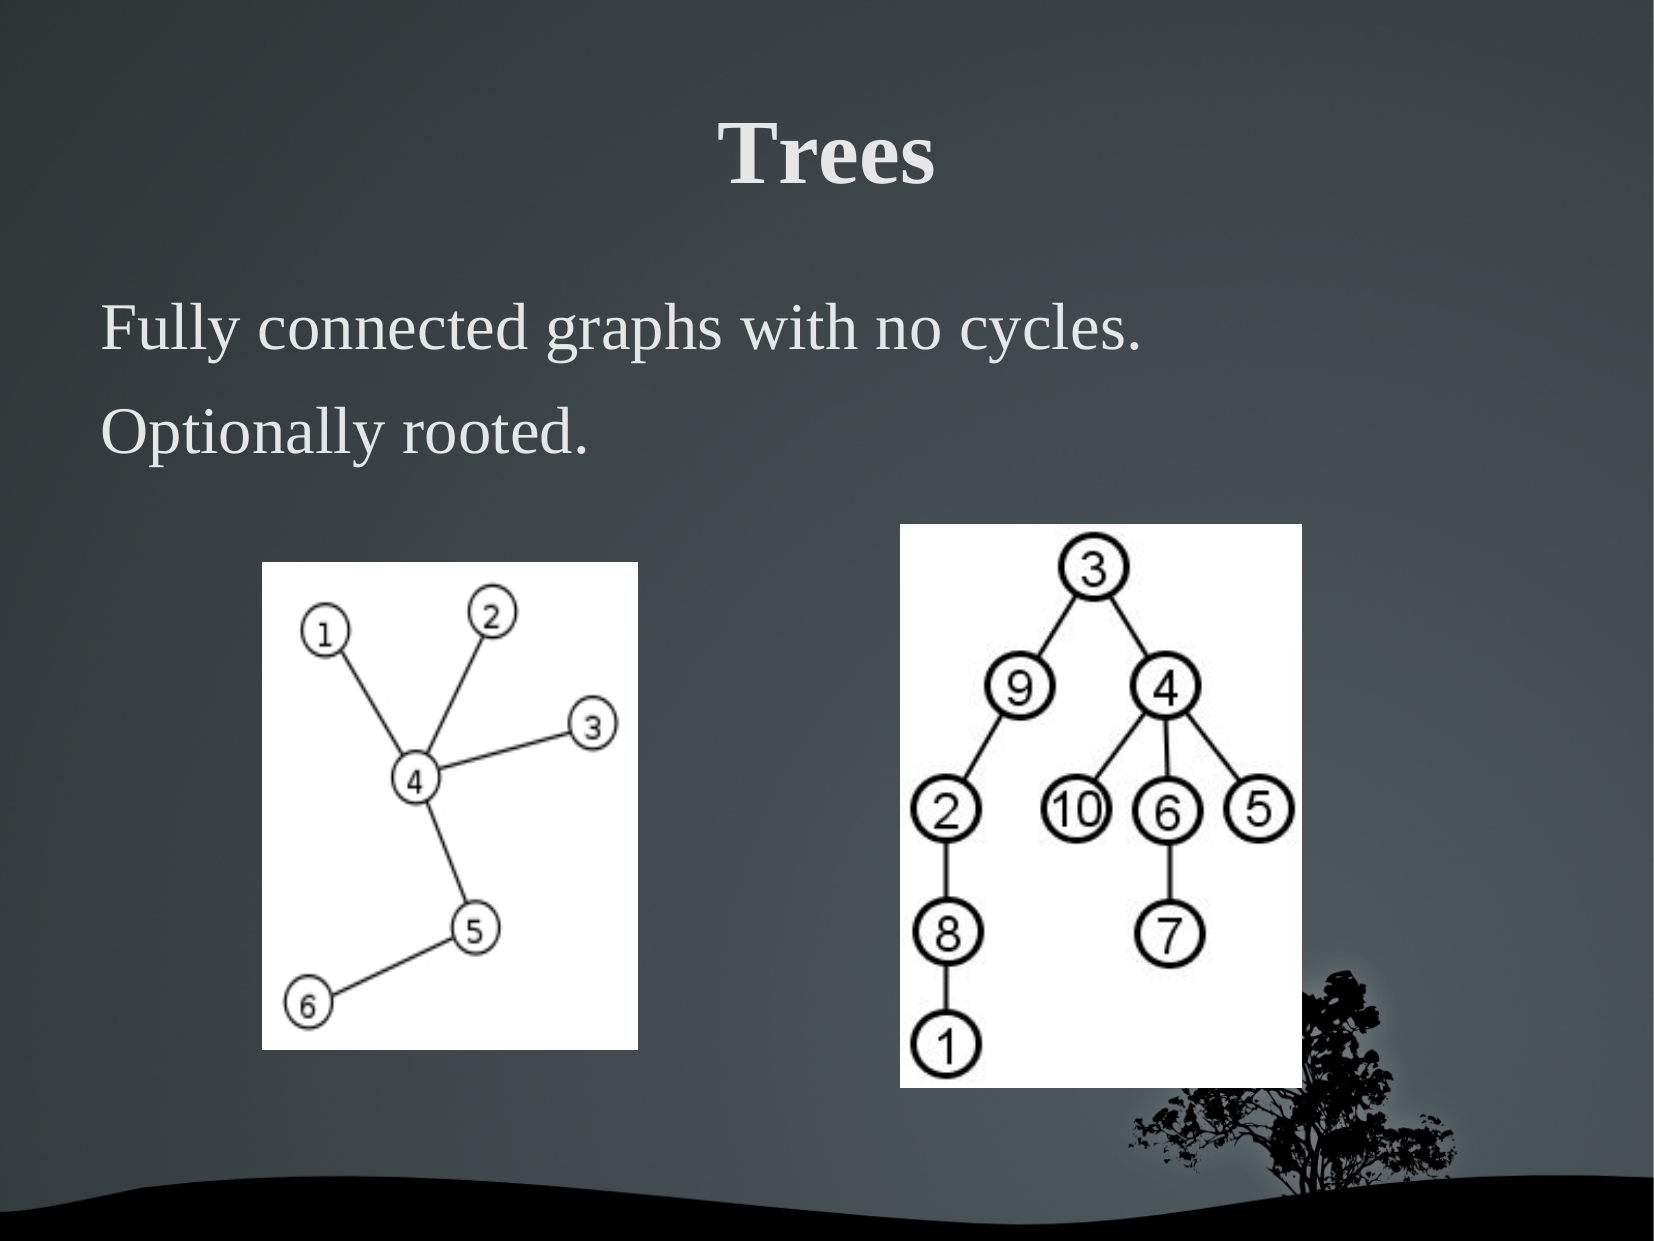

# Trees
Fully connected graphs with no cycles.
Optionally rooted.